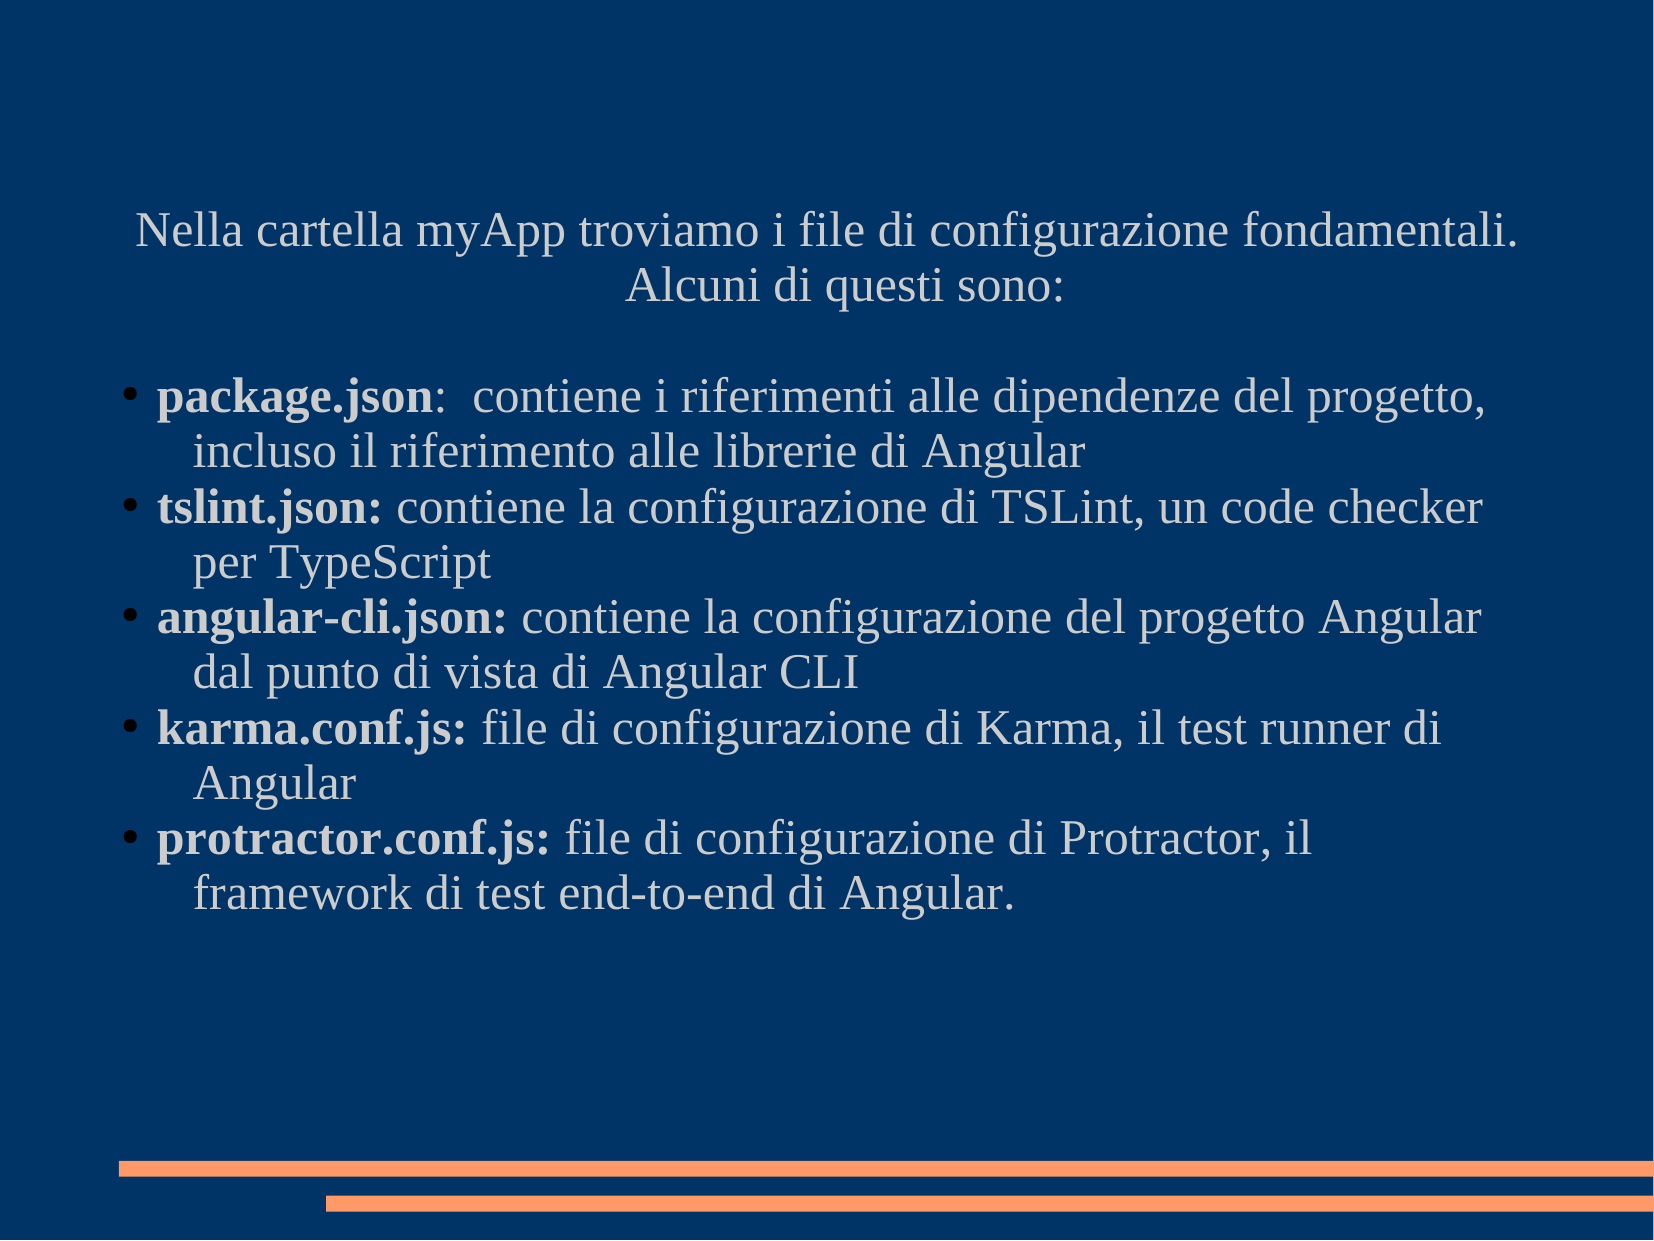

# Nella cartella myApp troviamo i file di configurazione fondamentali. Alcuni di questi sono:
package.json: contiene i riferimenti alle dipendenze del progetto, incluso il riferimento alle librerie di Angular
tslint.json: contiene la configurazione di TSLint, un code checker per TypeScript
angular-cli.json: contiene la configurazione del progetto Angular dal punto di vista di Angular CLI
karma.conf.js: file di configurazione di Karma, il test runner di Angular
protractor.conf.js: file di configurazione di Protractor, il framework di test end-to-end di Angular.